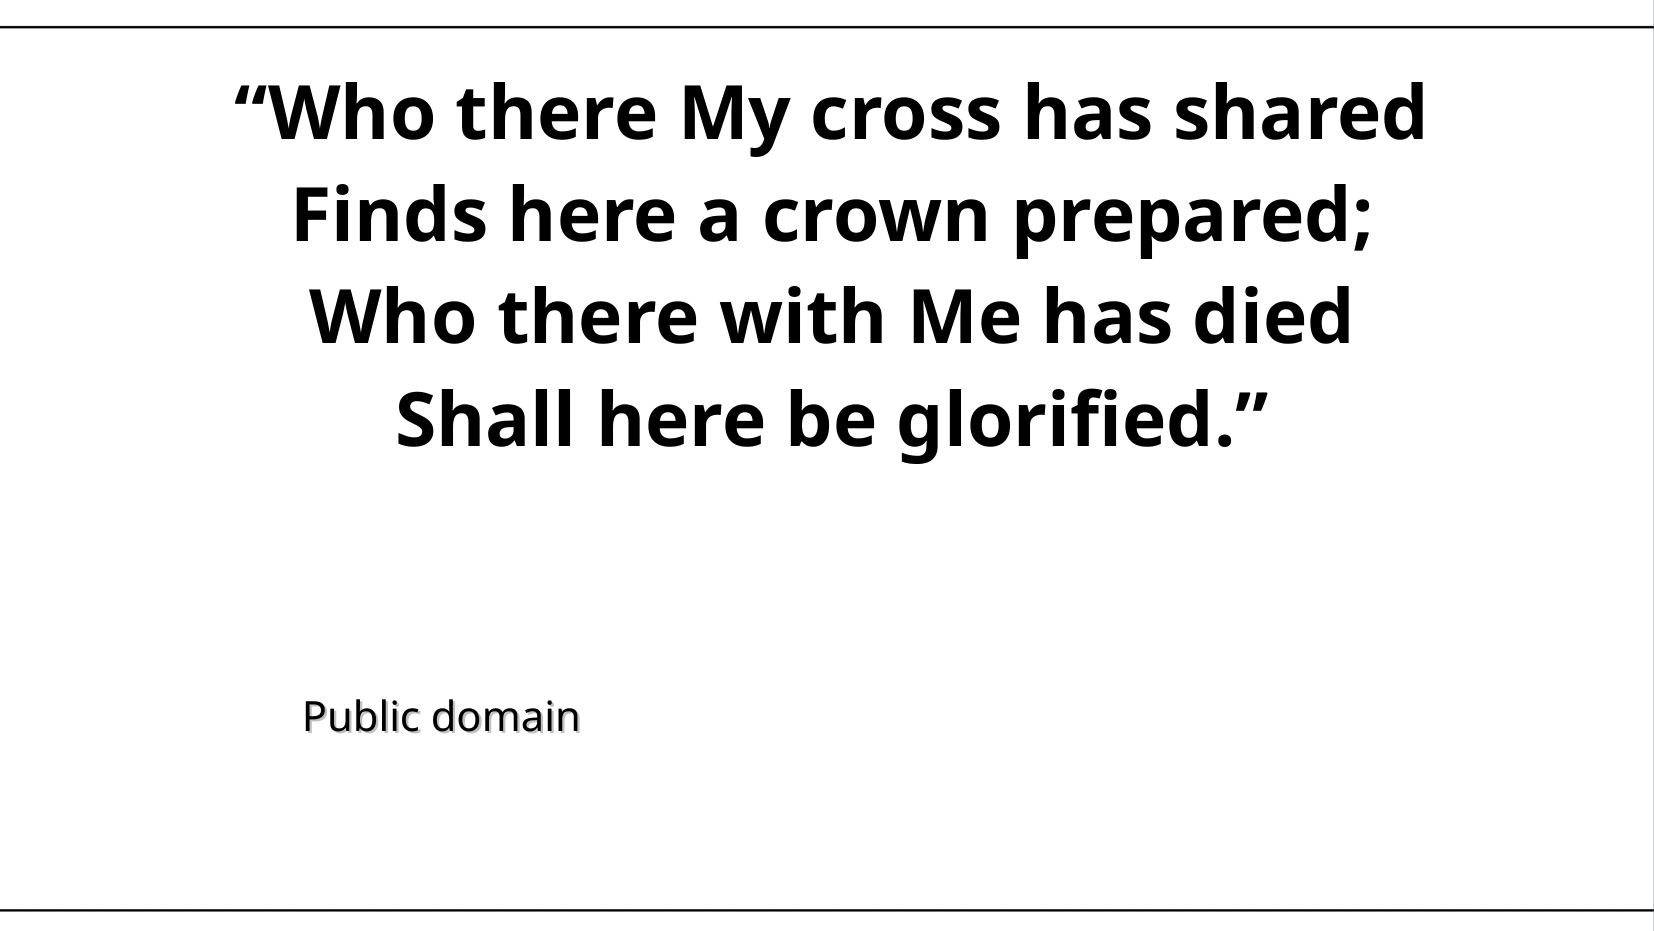

“Who there My cross has shared
Finds here a crown prepared;
Who there with Me has died
Shall here be glorified.”
 Public domain